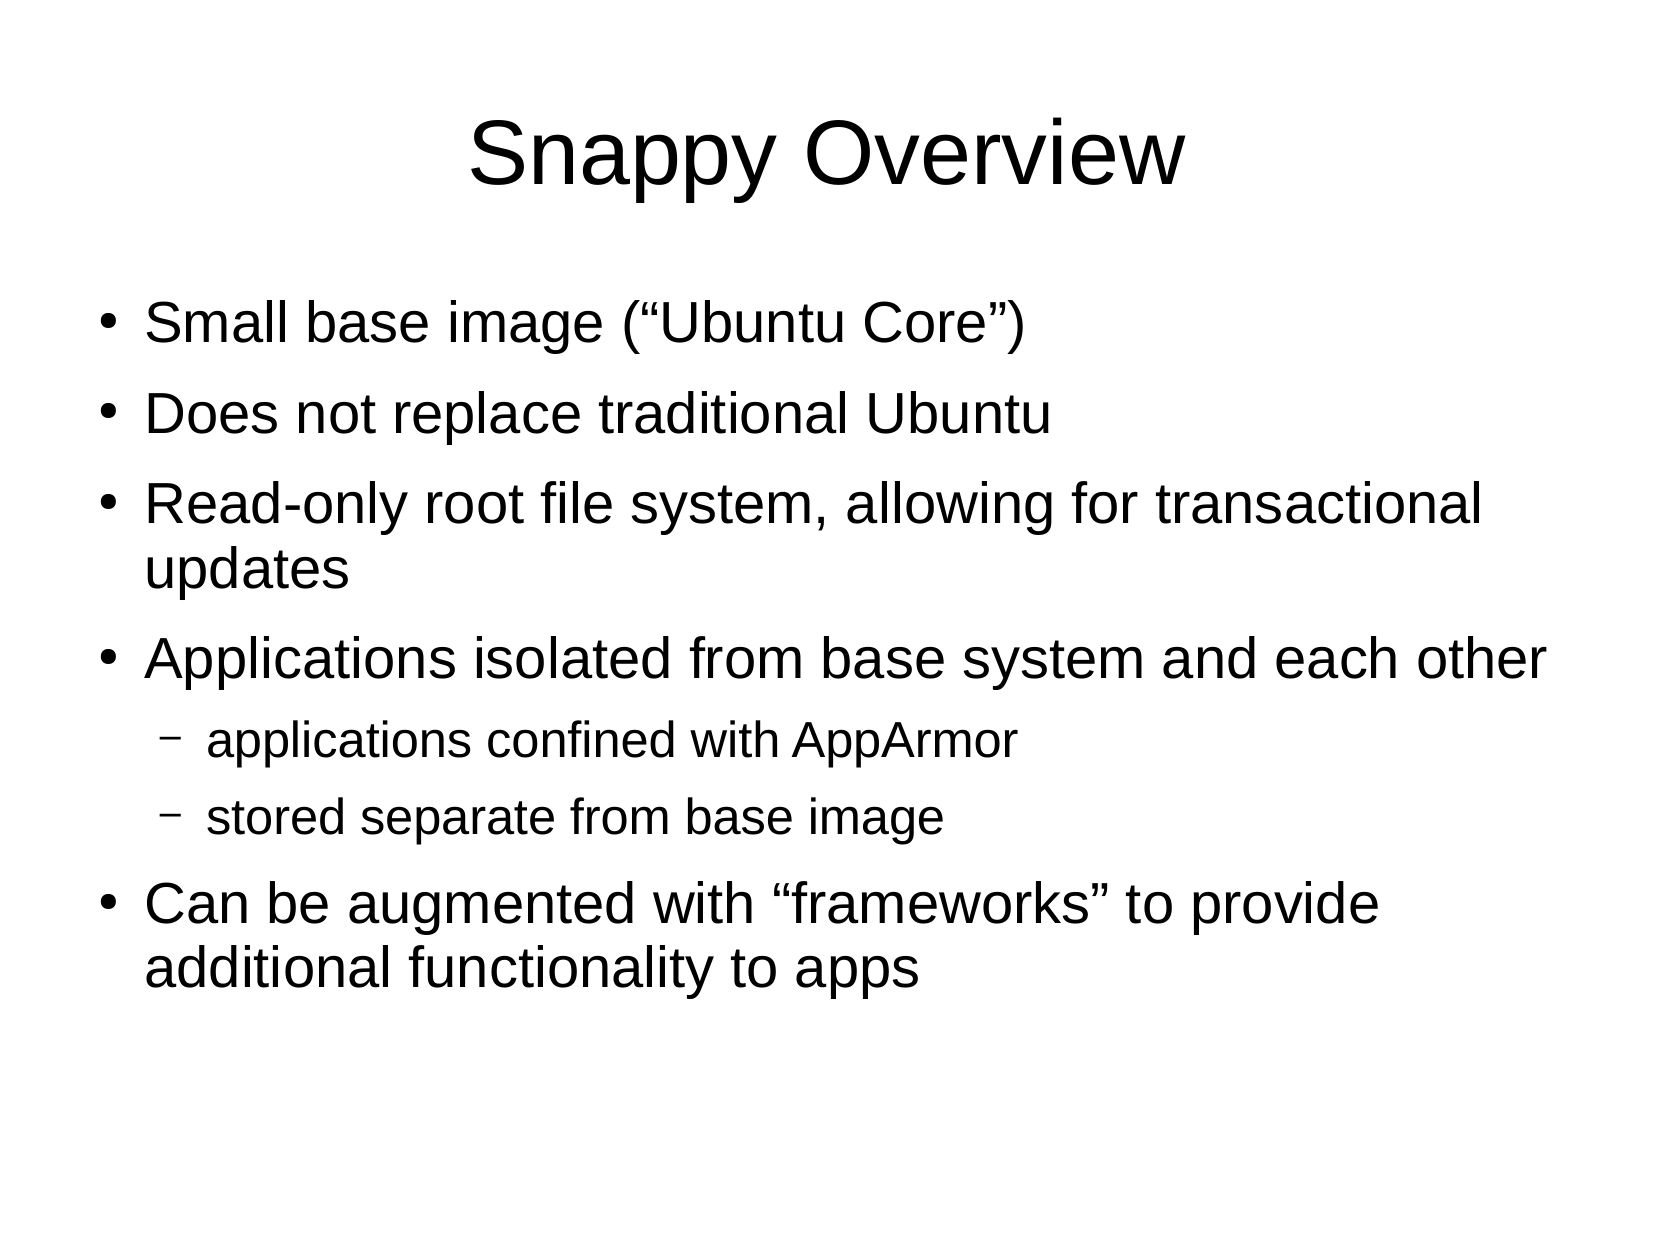

# Snappy Overview
Small base image (“Ubuntu Core”)
Does not replace traditional Ubuntu
Read-only root file system, allowing for transactional updates
Applications isolated from base system and each other
applications confined with AppArmor
stored separate from base image
Can be augmented with “frameworks” to provide additional functionality to apps